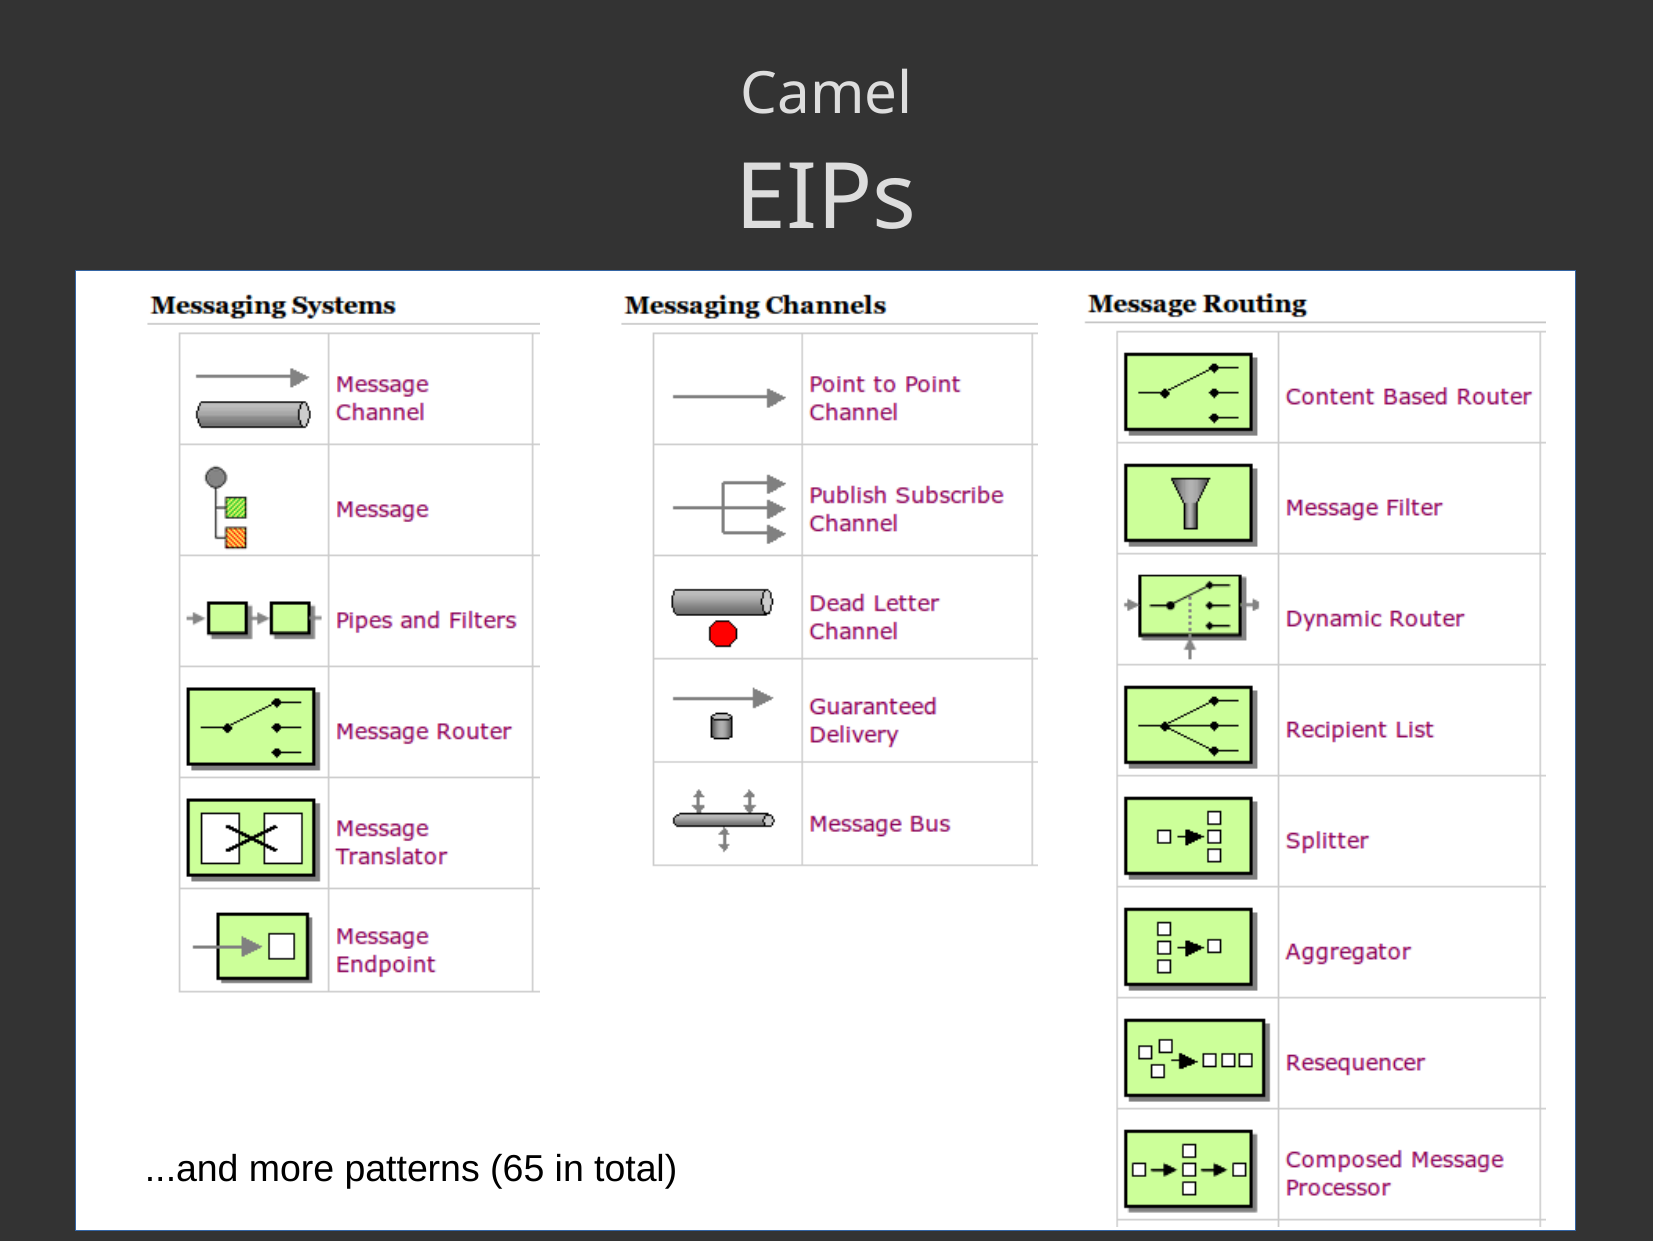

# Camel EIPs
...and more patterns (65 in total)